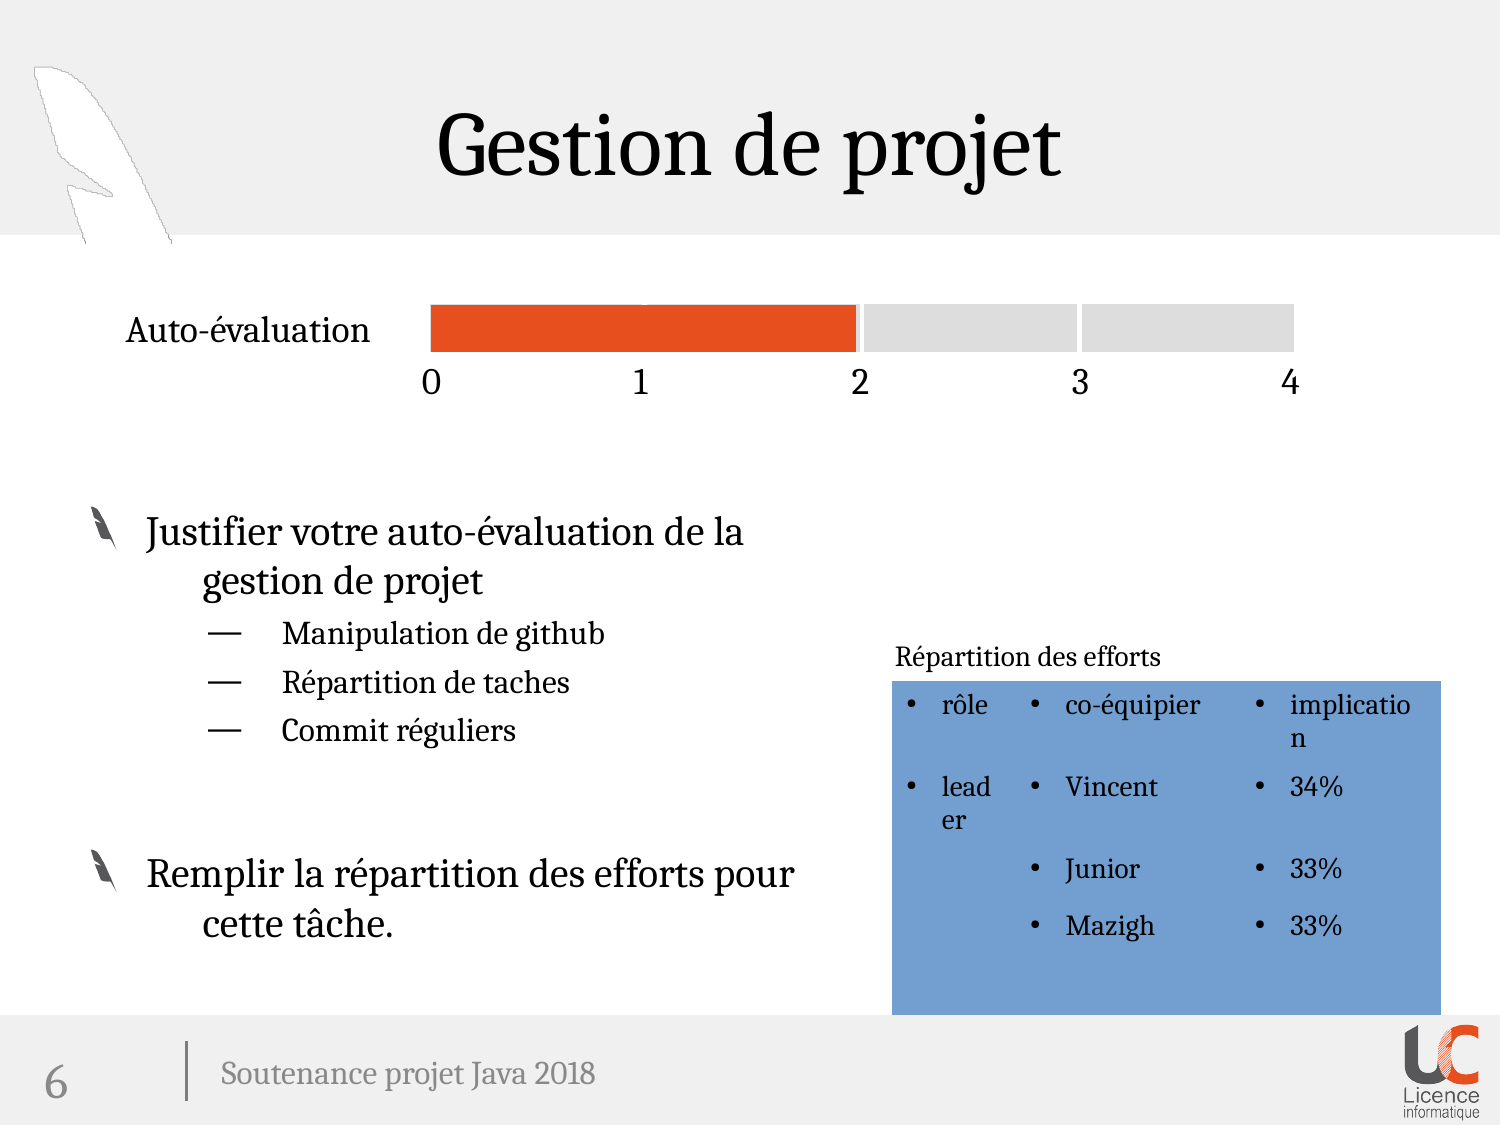

Gestion de projet
# Justifier votre auto-évaluation de la gestion de projet
Manipulation de github
Répartition de taches
Commit réguliers
Remplir la répartition des efforts pour cette tâche.
Répartition des efforts
| rôle | co-équipier | implication |
| --- | --- | --- |
| leader | Vincent | 34% |
| | Junior | 33% |
| | Mazigh | 33% |
| | | |
Soutenance projet Java 2018